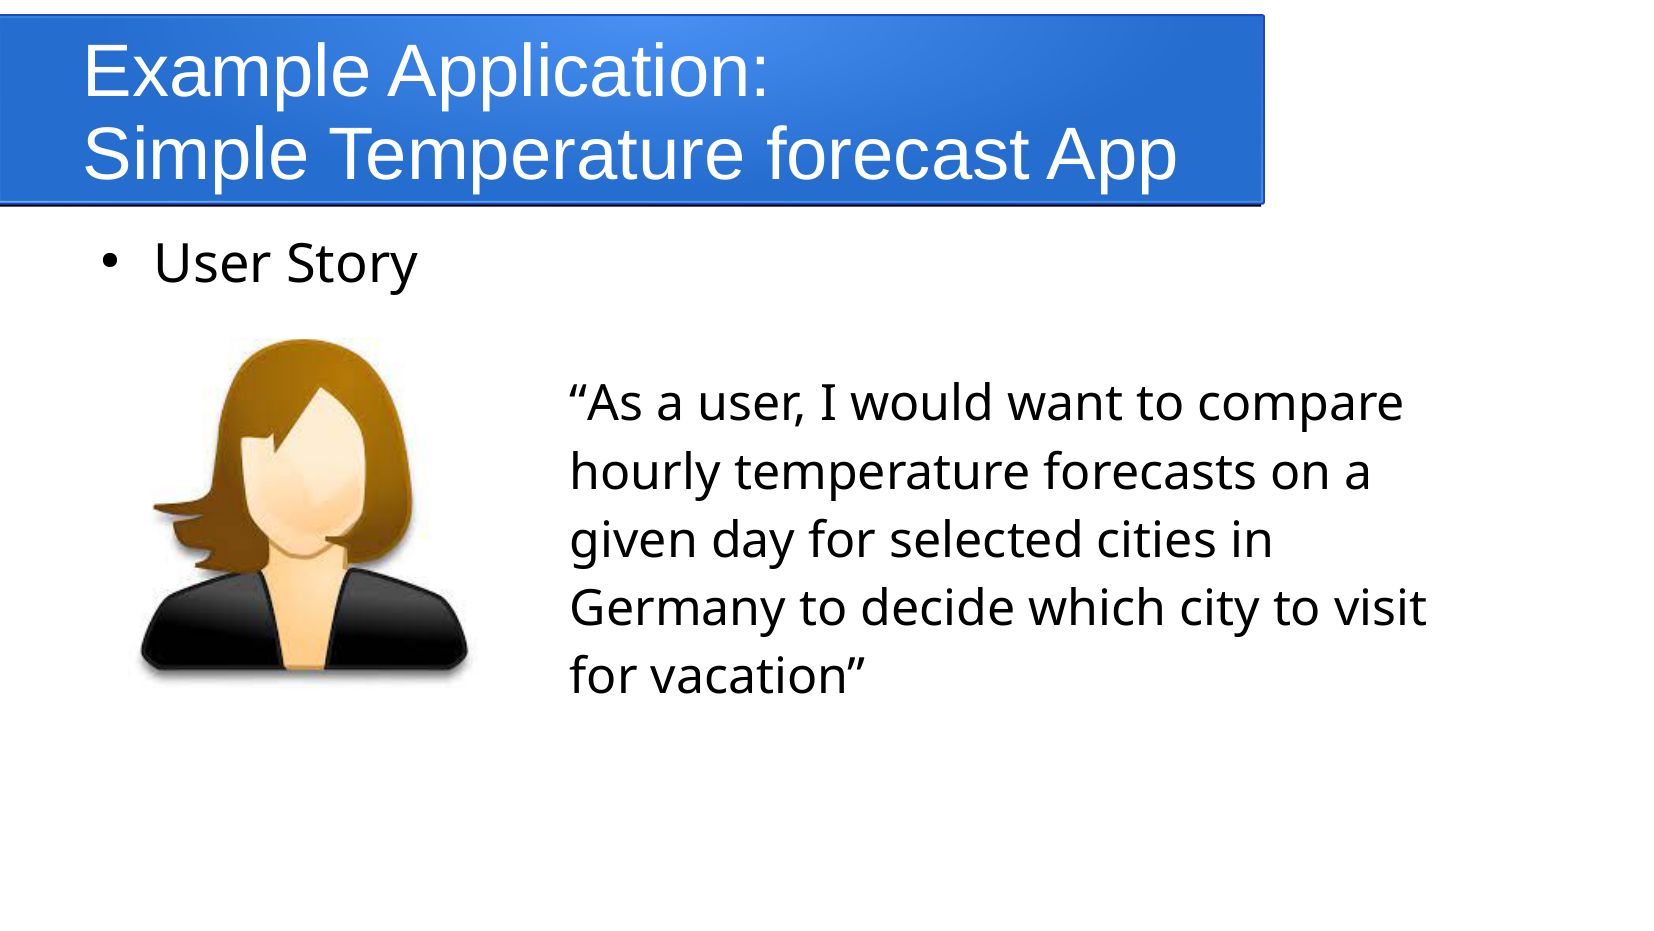

# Example Application: Simple Temperature forecast App
User Story
“As a user, I would want to compare hourly temperature forecasts on a given day for selected cities in Germany to decide which city to visit for vacation”